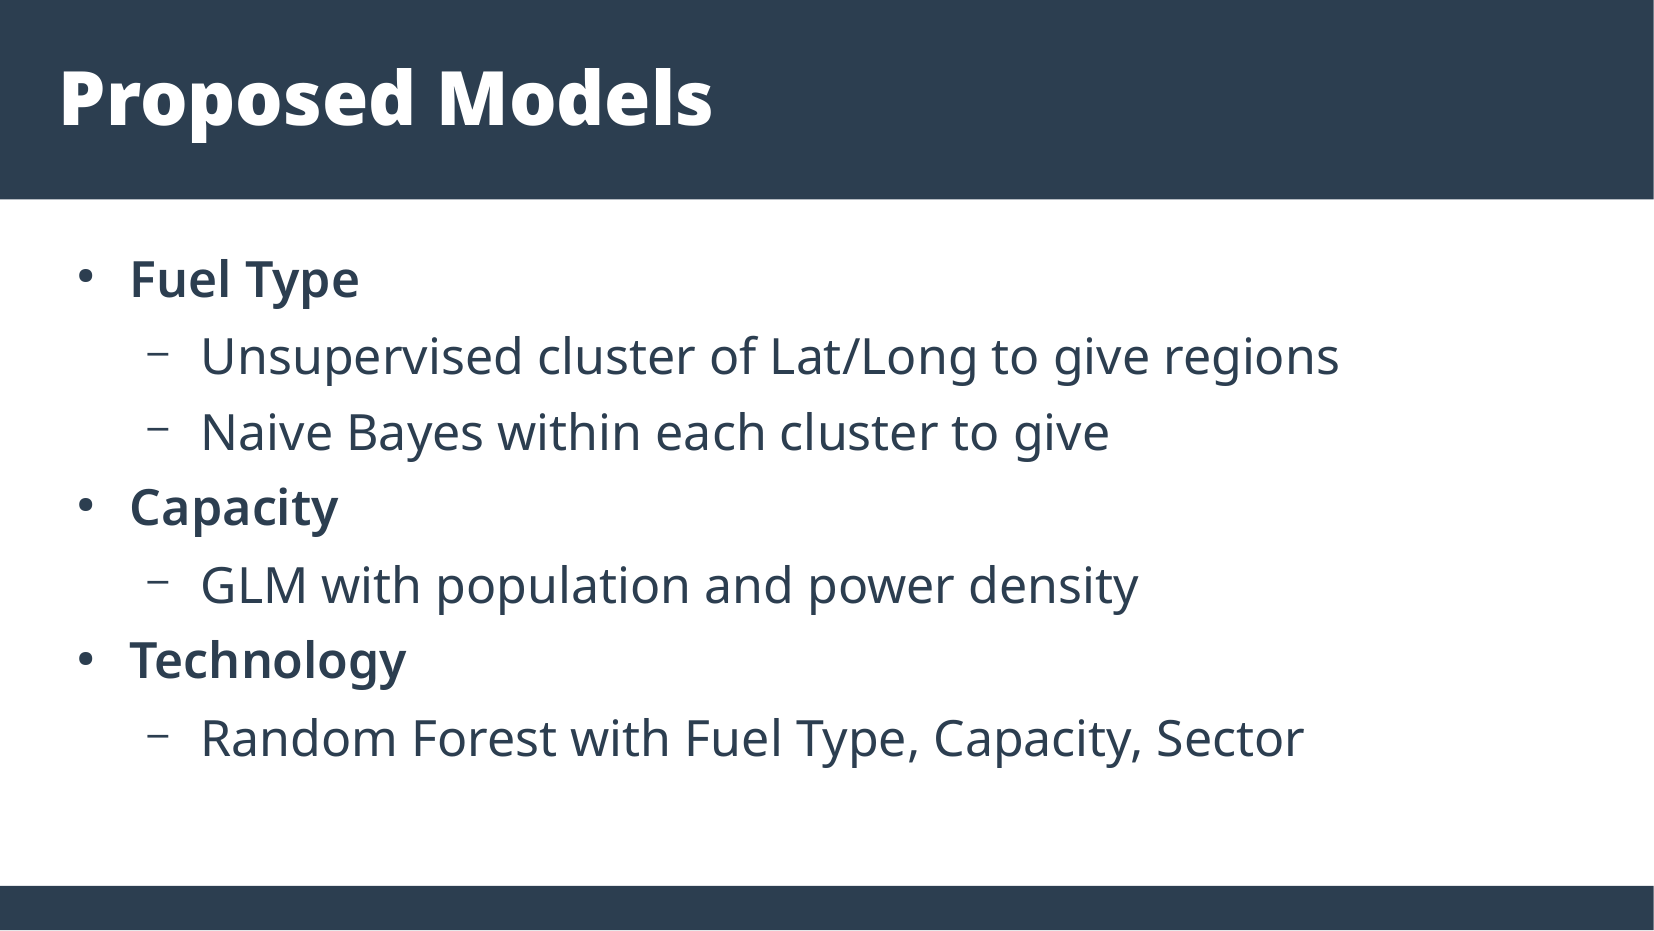

# Proposed Models
Fuel Type
Unsupervised cluster of Lat/Long to give regions
Naive Bayes within each cluster to give
Capacity
GLM with population and power density
Technology
Random Forest with Fuel Type, Capacity, Sector